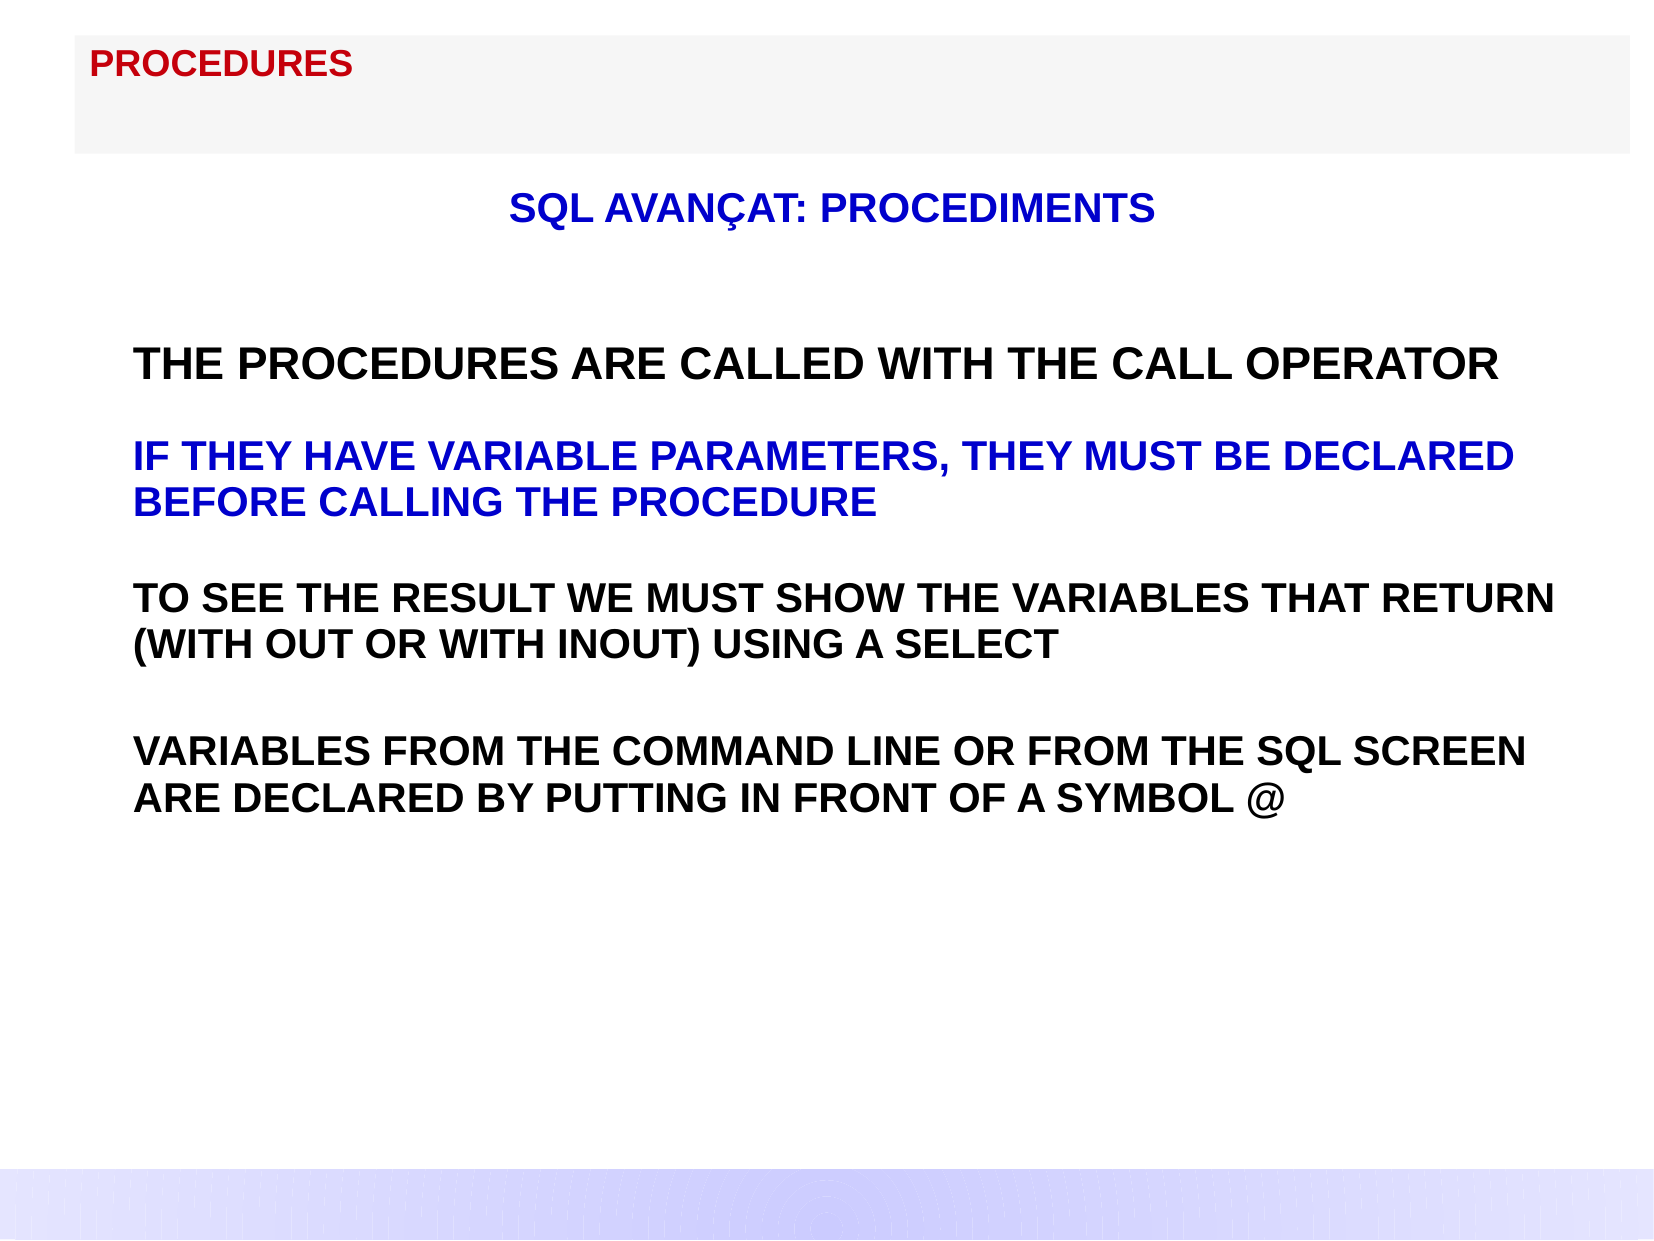

PROCEDURES
SQL AVANÇAT: PROCEDIMENTS
THE PROCEDURES ARE CALLED WITH THE CALL OPERATOR
IF THEY HAVE VARIABLE PARAMETERS, THEY MUST BE DECLARED BEFORE CALLING THE PROCEDURE
TO SEE THE RESULT WE MUST SHOW THE VARIABLES THAT RETURN (WITH OUT OR WITH INOUT) USING A SELECT
VARIABLES FROM THE COMMAND LINE OR FROM THE SQL SCREEN ARE DECLARED BY PUTTING IN FRONT OF A SYMBOL @